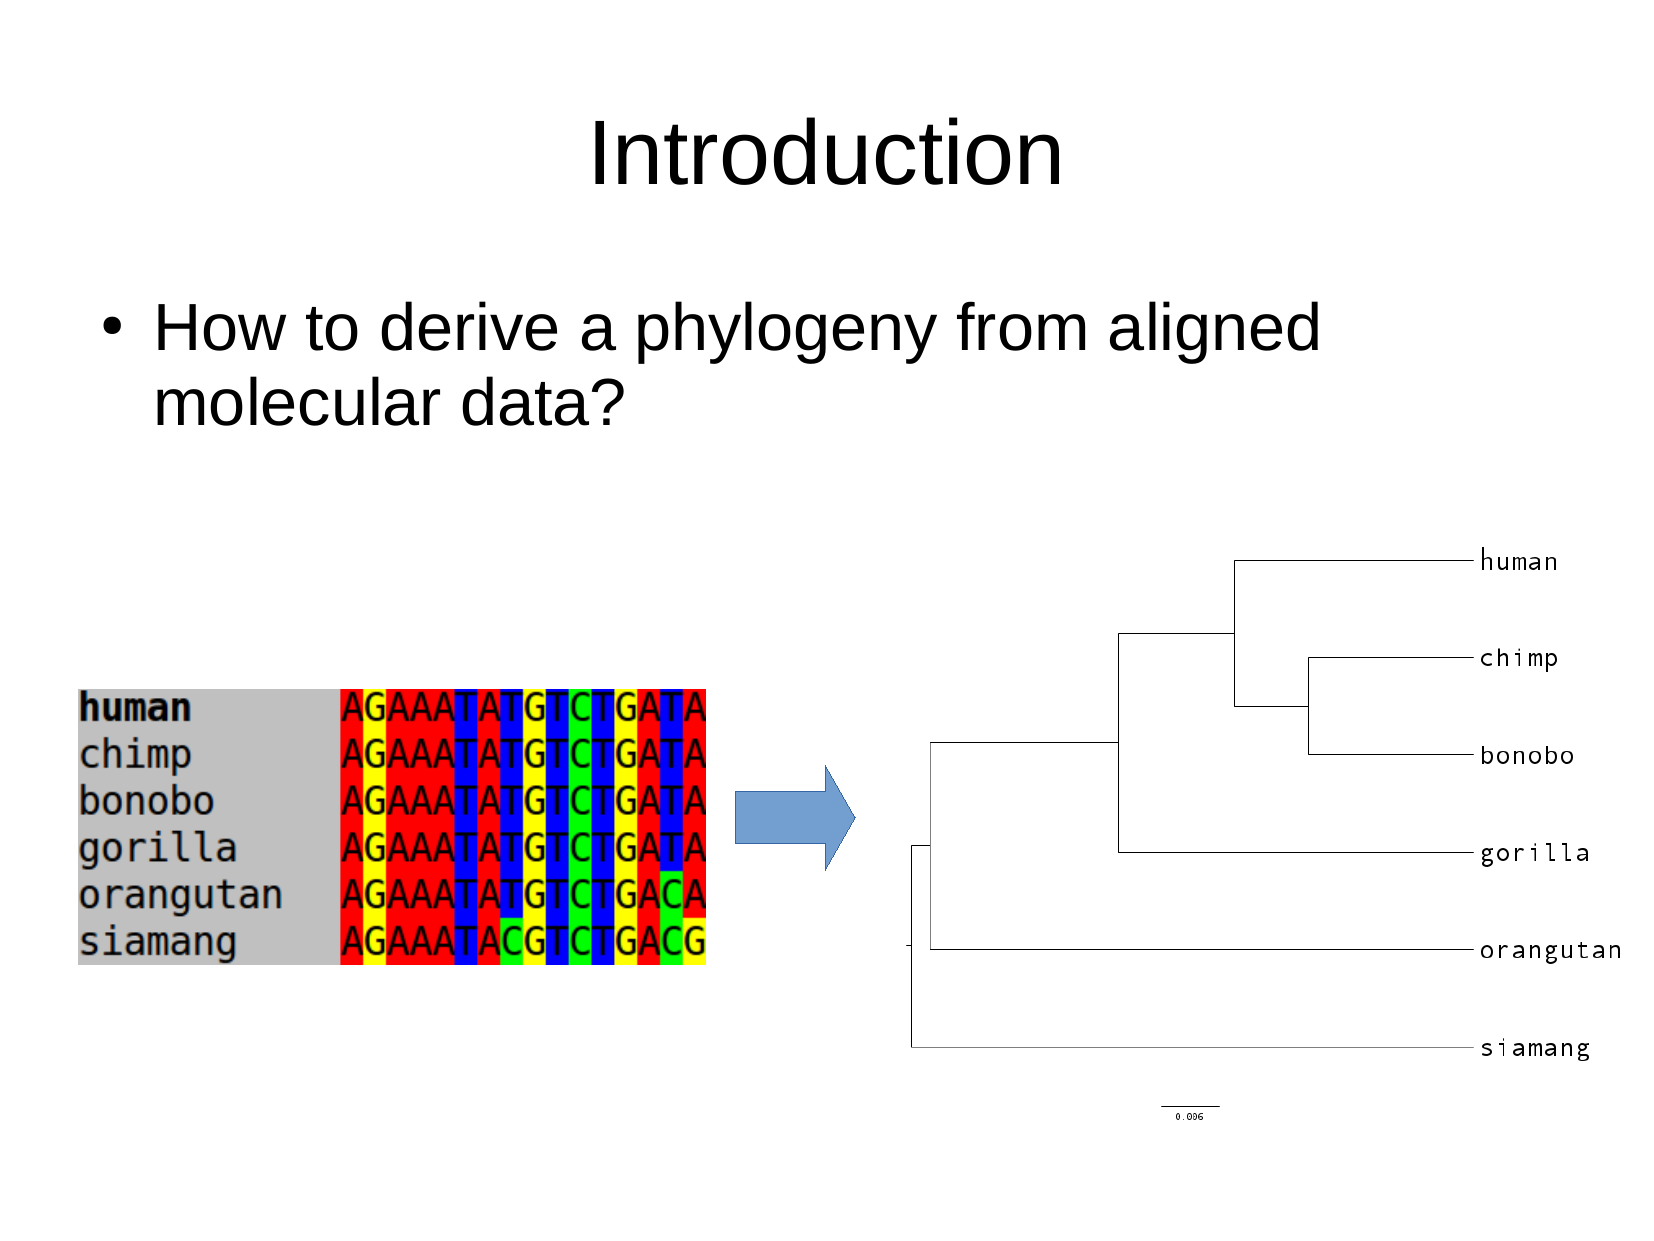

# Introduction
How to derive a phylogeny from aligned molecular data?